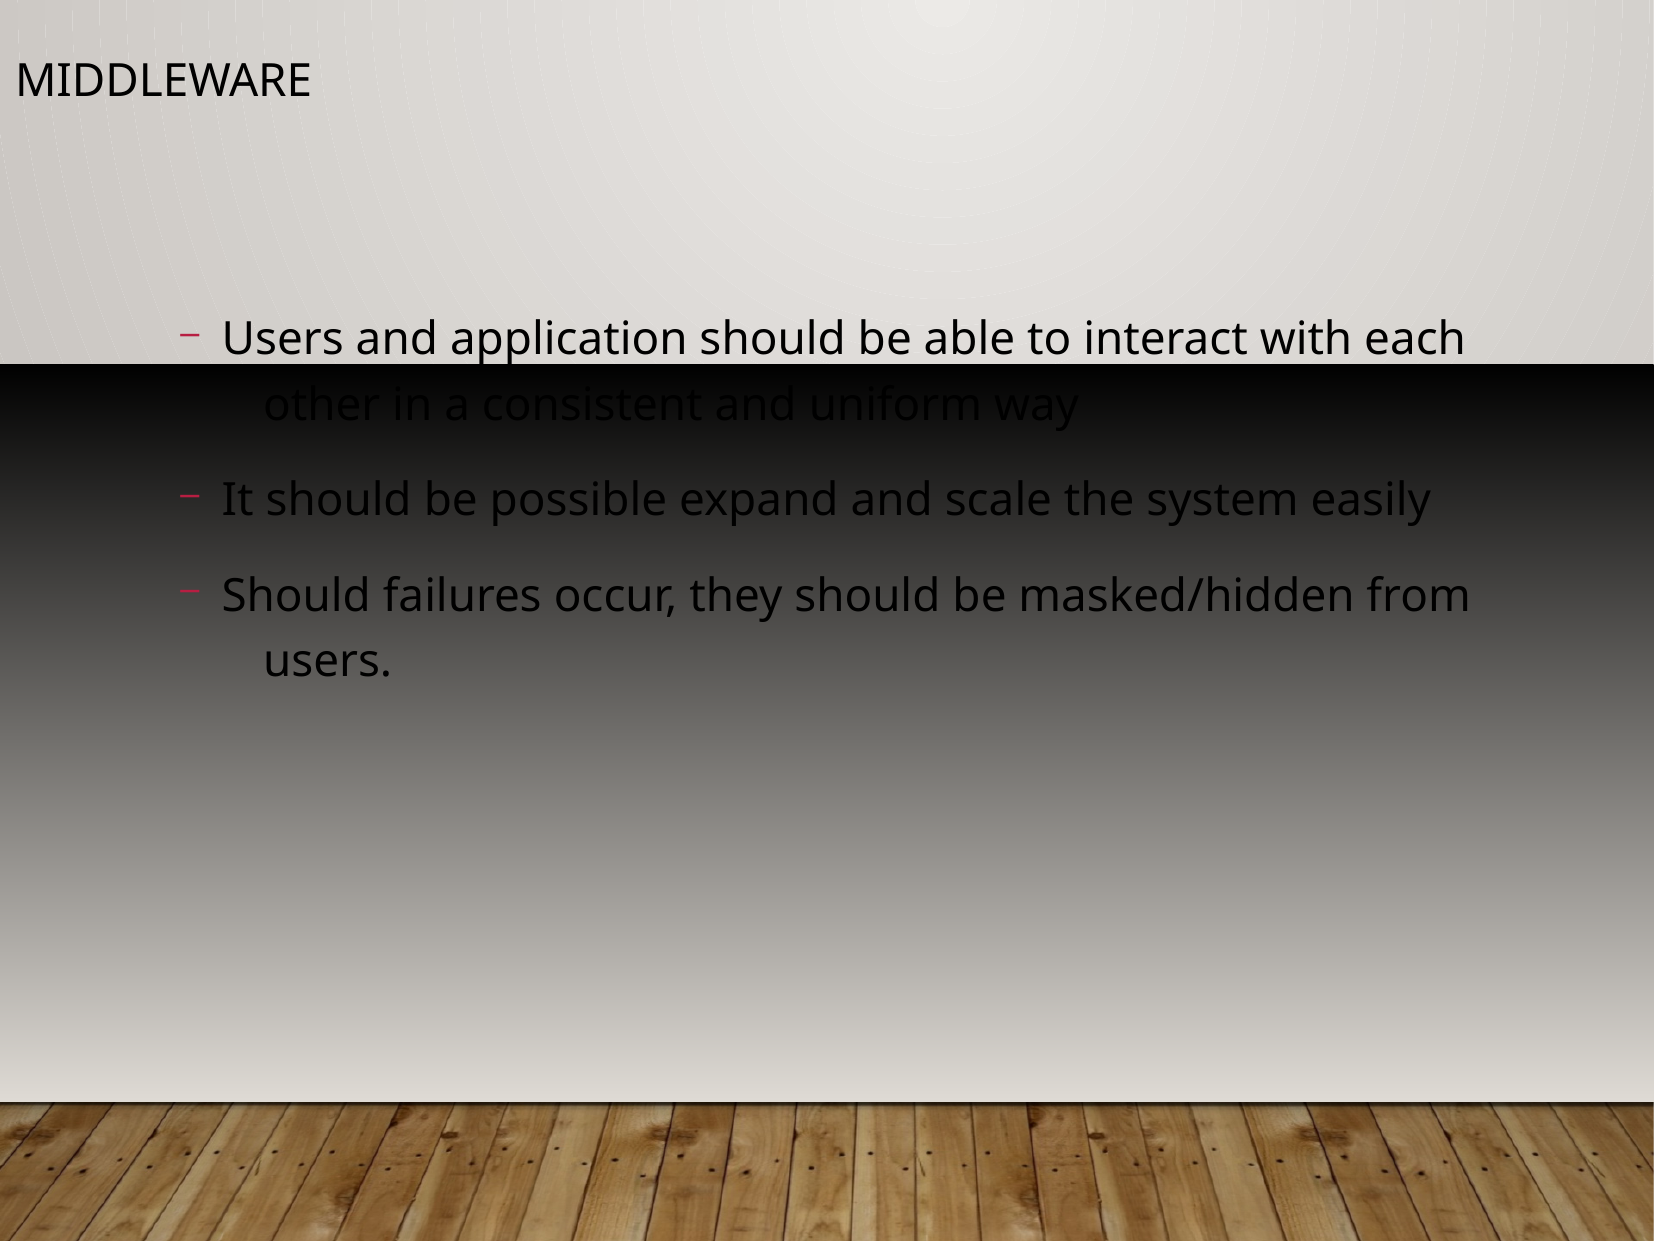

# Middleware
Users and application should be able to interact with each other in a consistent and uniform way
It should be possible expand and scale the system easily
Should failures occur, they should be masked/hidden from users.